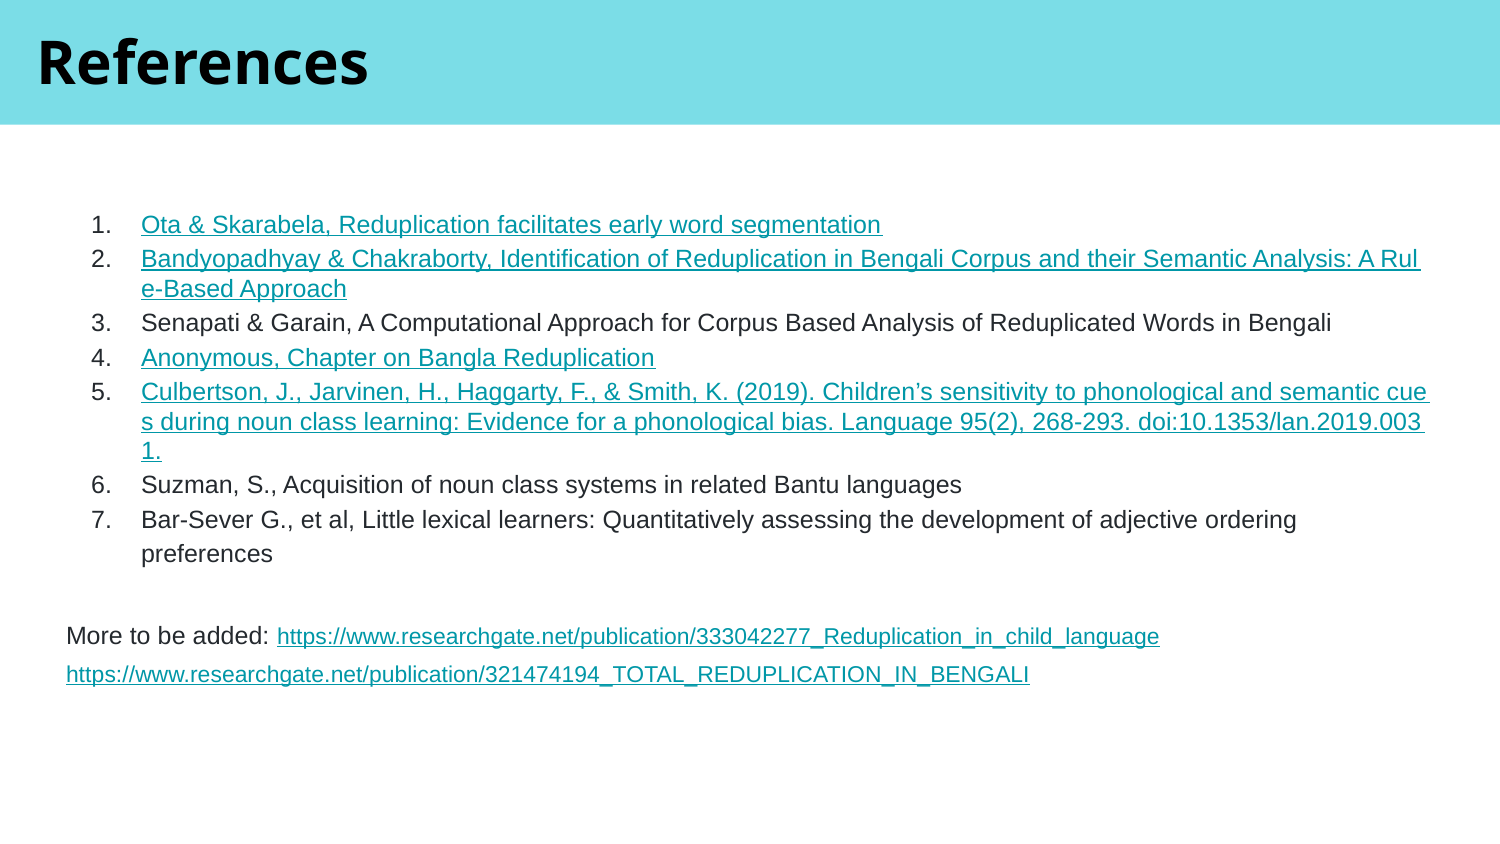

# References
Ota & Skarabela, Reduplication facilitates early word segmentation
Bandyopadhyay & Chakraborty, Identification of Reduplication in Bengali Corpus and their Semantic Analysis: A Rule-Based Approach
Senapati & Garain, A Computational Approach for Corpus Based Analysis of Reduplicated Words in Bengali
Anonymous, Chapter on Bangla Reduplication
Culbertson, J., Jarvinen, H., Haggarty, F., & Smith, K. (2019). Children’s sensitivity to phonological and semantic cues during noun class learning: Evidence for a phonological bias. Language 95(2), 268-293. doi:10.1353/lan.2019.0031.
Suzman, S., Acquisition of noun class systems in related Bantu languages
Bar-Sever G., et al, Little lexical learners: Quantitatively assessing the development of adjective ordering preferences
More to be added: https://www.researchgate.net/publication/333042277_Reduplication_in_child_language
https://www.researchgate.net/publication/321474194_TOTAL_REDUPLICATION_IN_BENGALI